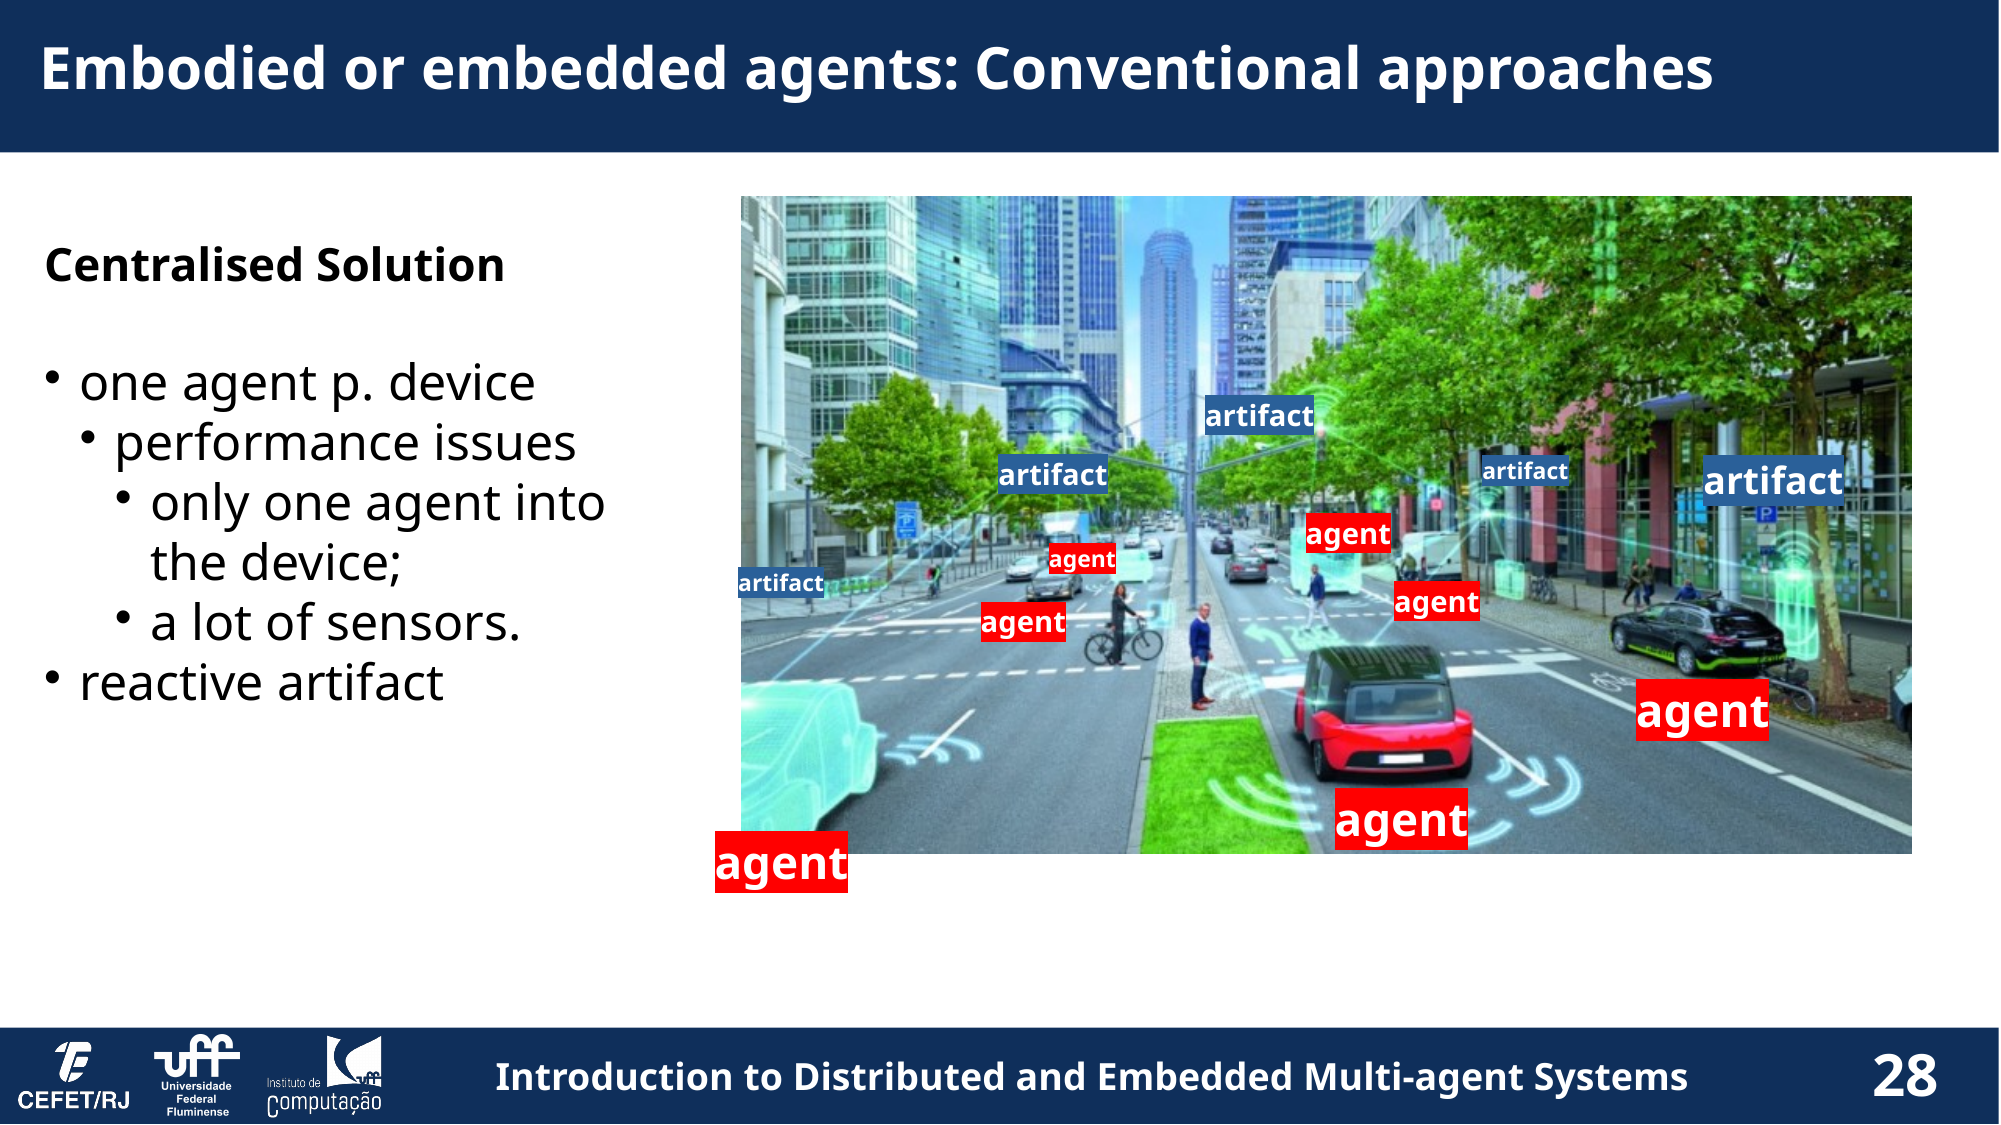

Embodied or embedded agents: Conventional approaches
Centralised Solution
one agent p. device
performance issues
only one agent into the device;
a lot of sensors.
reactive artifact
artifact
artifact
artifact
artifact
agent
agent
artifact
agent
agent
agent
agent
agent